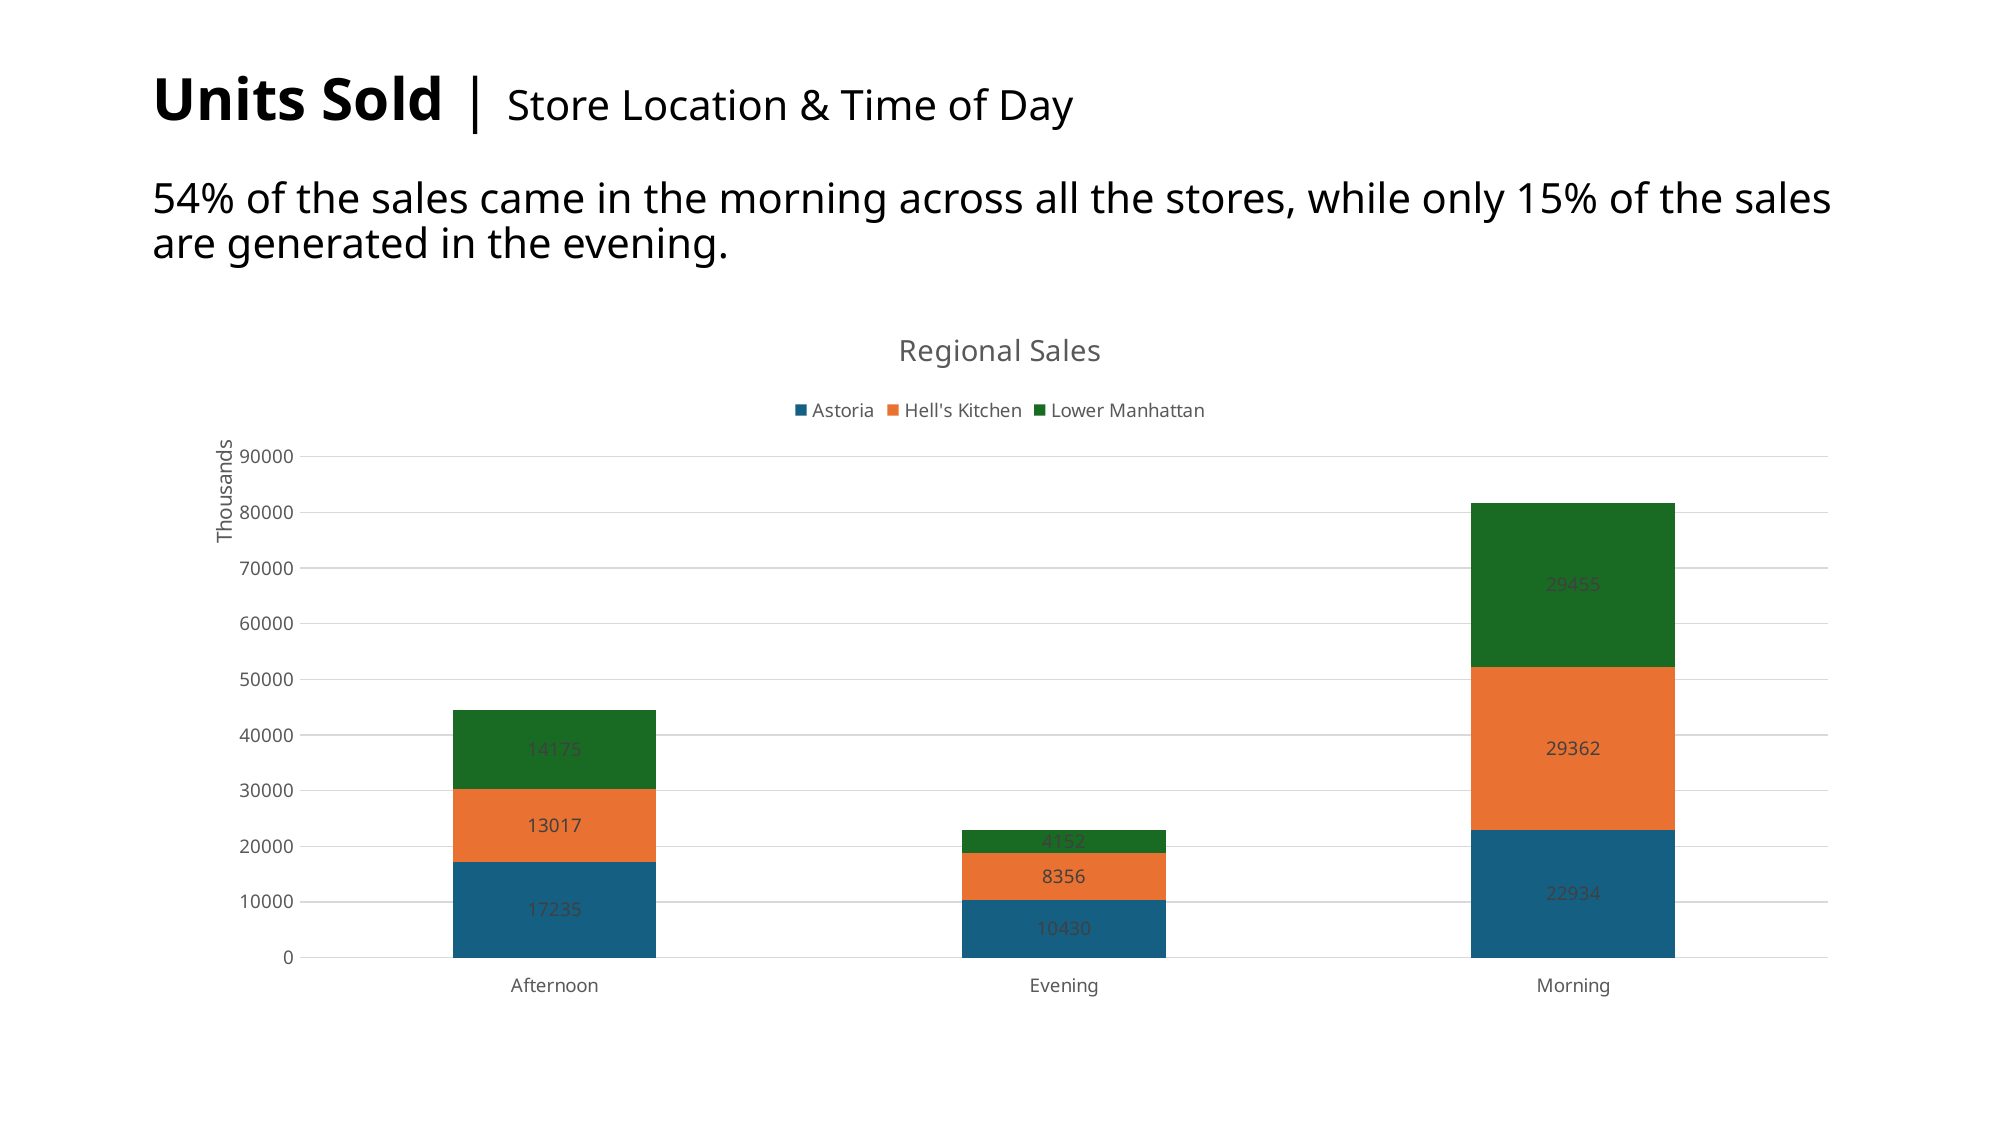

# Units Sold | Store Location & Time of Day 54% of the sales came in the morning across all the stores, while only 15% of the sales are generated in the evening.
### Chart: Regional Sales
| Category | Astoria | Hell's Kitchen | Lower Manhattan |
|---|---|---|---|
| Afternoon | 17235.0 | 13017.0 | 14175.0 |
| Evening | 10430.0 | 8356.0 | 4152.0 |
| Morning | 22934.0 | 29362.0 | 29455.0 |